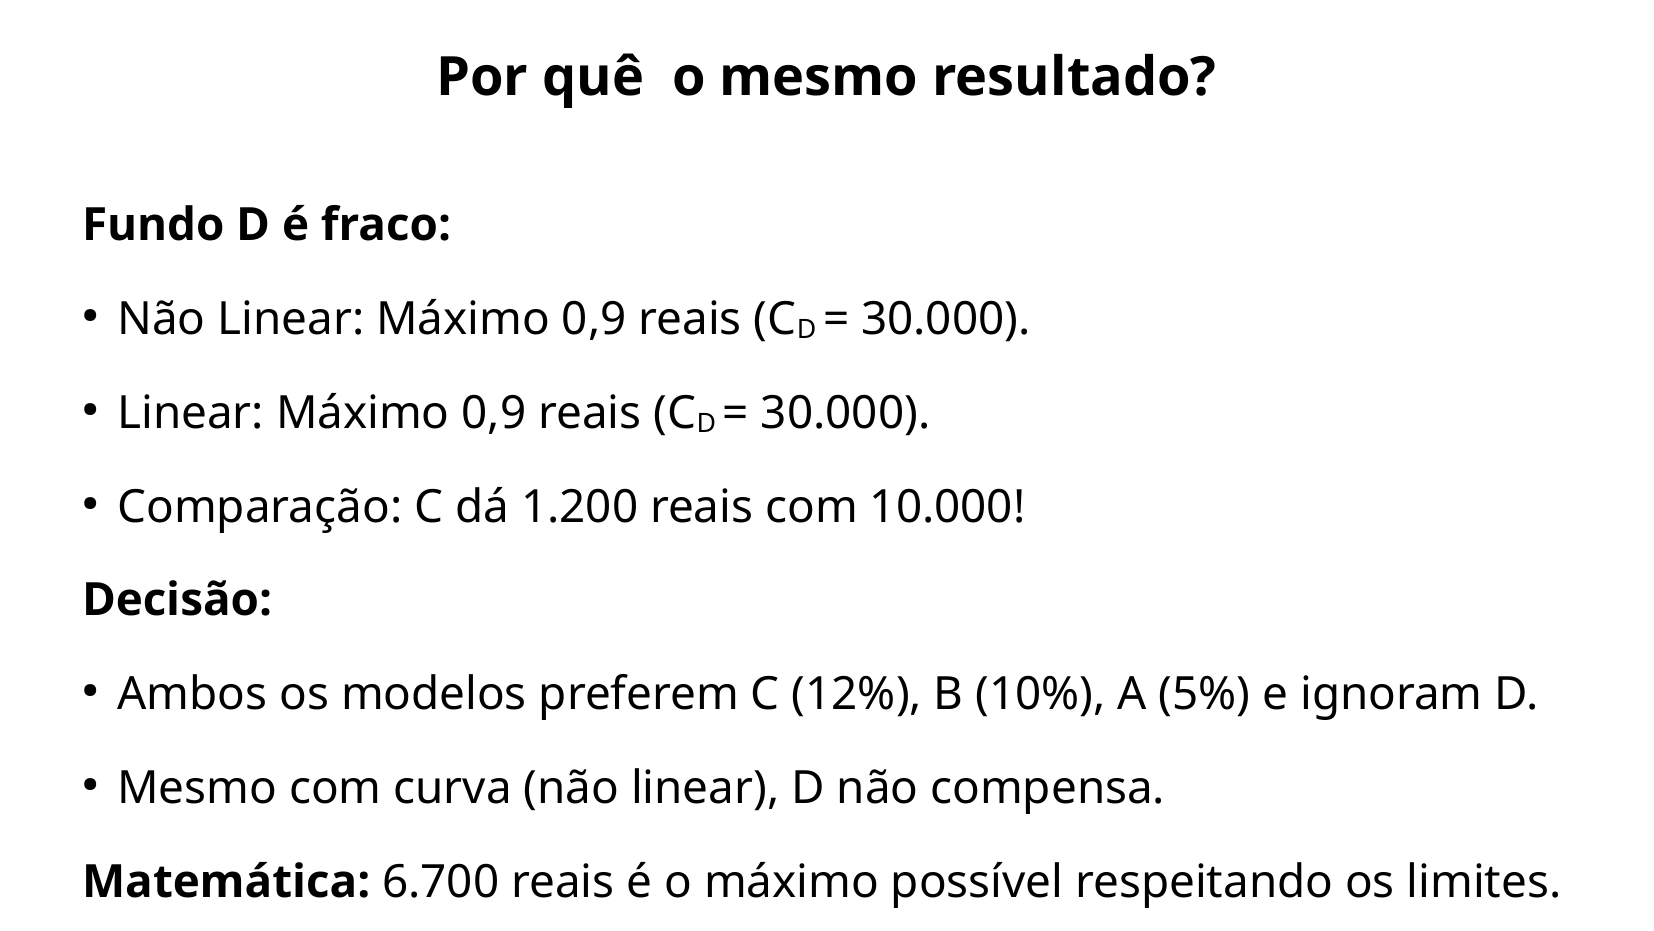

# Por quê o mesmo resultado?
Fundo D é fraco:
Não Linear: Máximo 0,9 reais (CD = 30.000).
Linear: Máximo 0,9 reais (CD = 30.000).
Comparação: C dá 1.200 reais com 10.000!
Decisão:
Ambos os modelos preferem C (12%), B (10%), A (5%) e ignoram D.
Mesmo com curva (não linear), D não compensa.
Matemática: 6.700 reais é o máximo possível respeitando os limites.